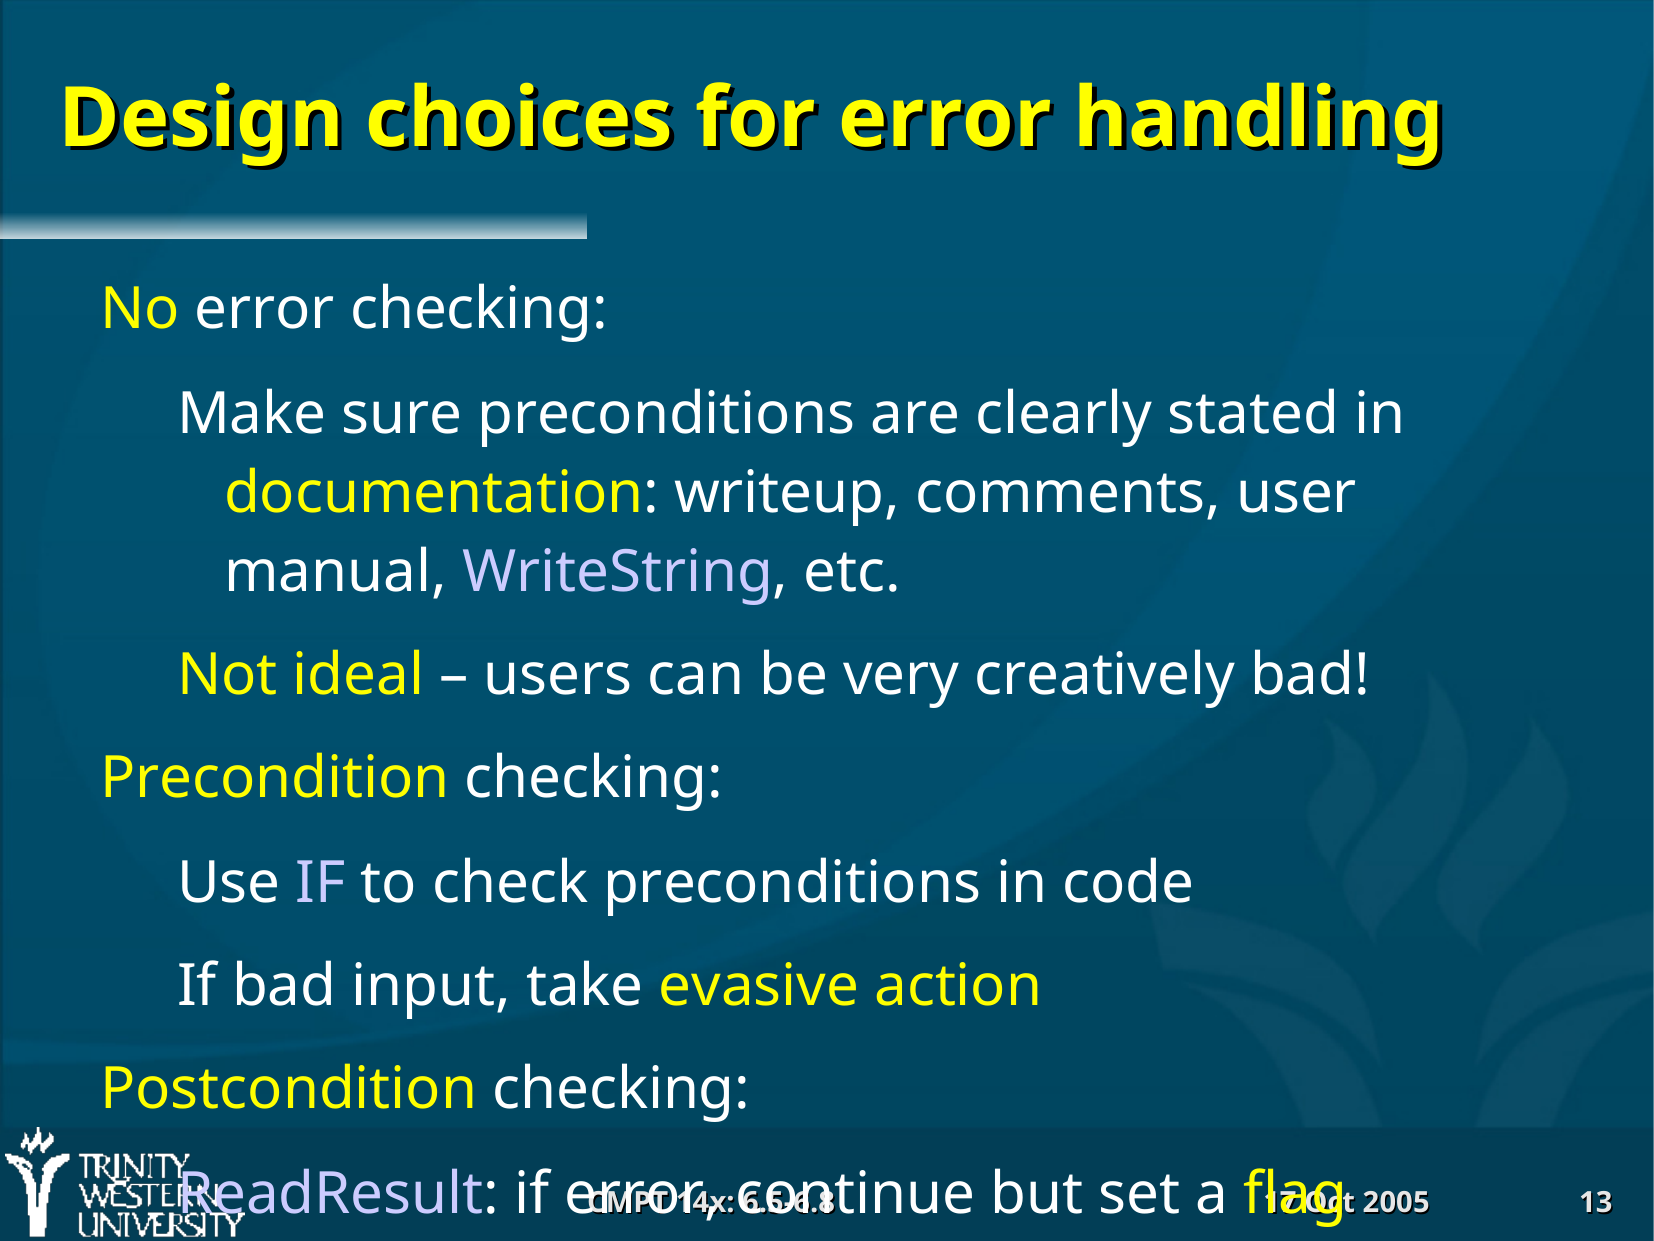

# Design choices for error handling
No error checking:
Make sure preconditions are clearly stated in documentation: writeup, comments, user manual, WriteString, etc.
Not ideal – users can be very creatively bad!
Precondition checking:
Use IF to check preconditions in code
If bad input, take evasive action
Postcondition checking:
ReadResult: if error, continue but set a flag
CMPT 14x: 6.5-6.8
17 Oct 2005
13